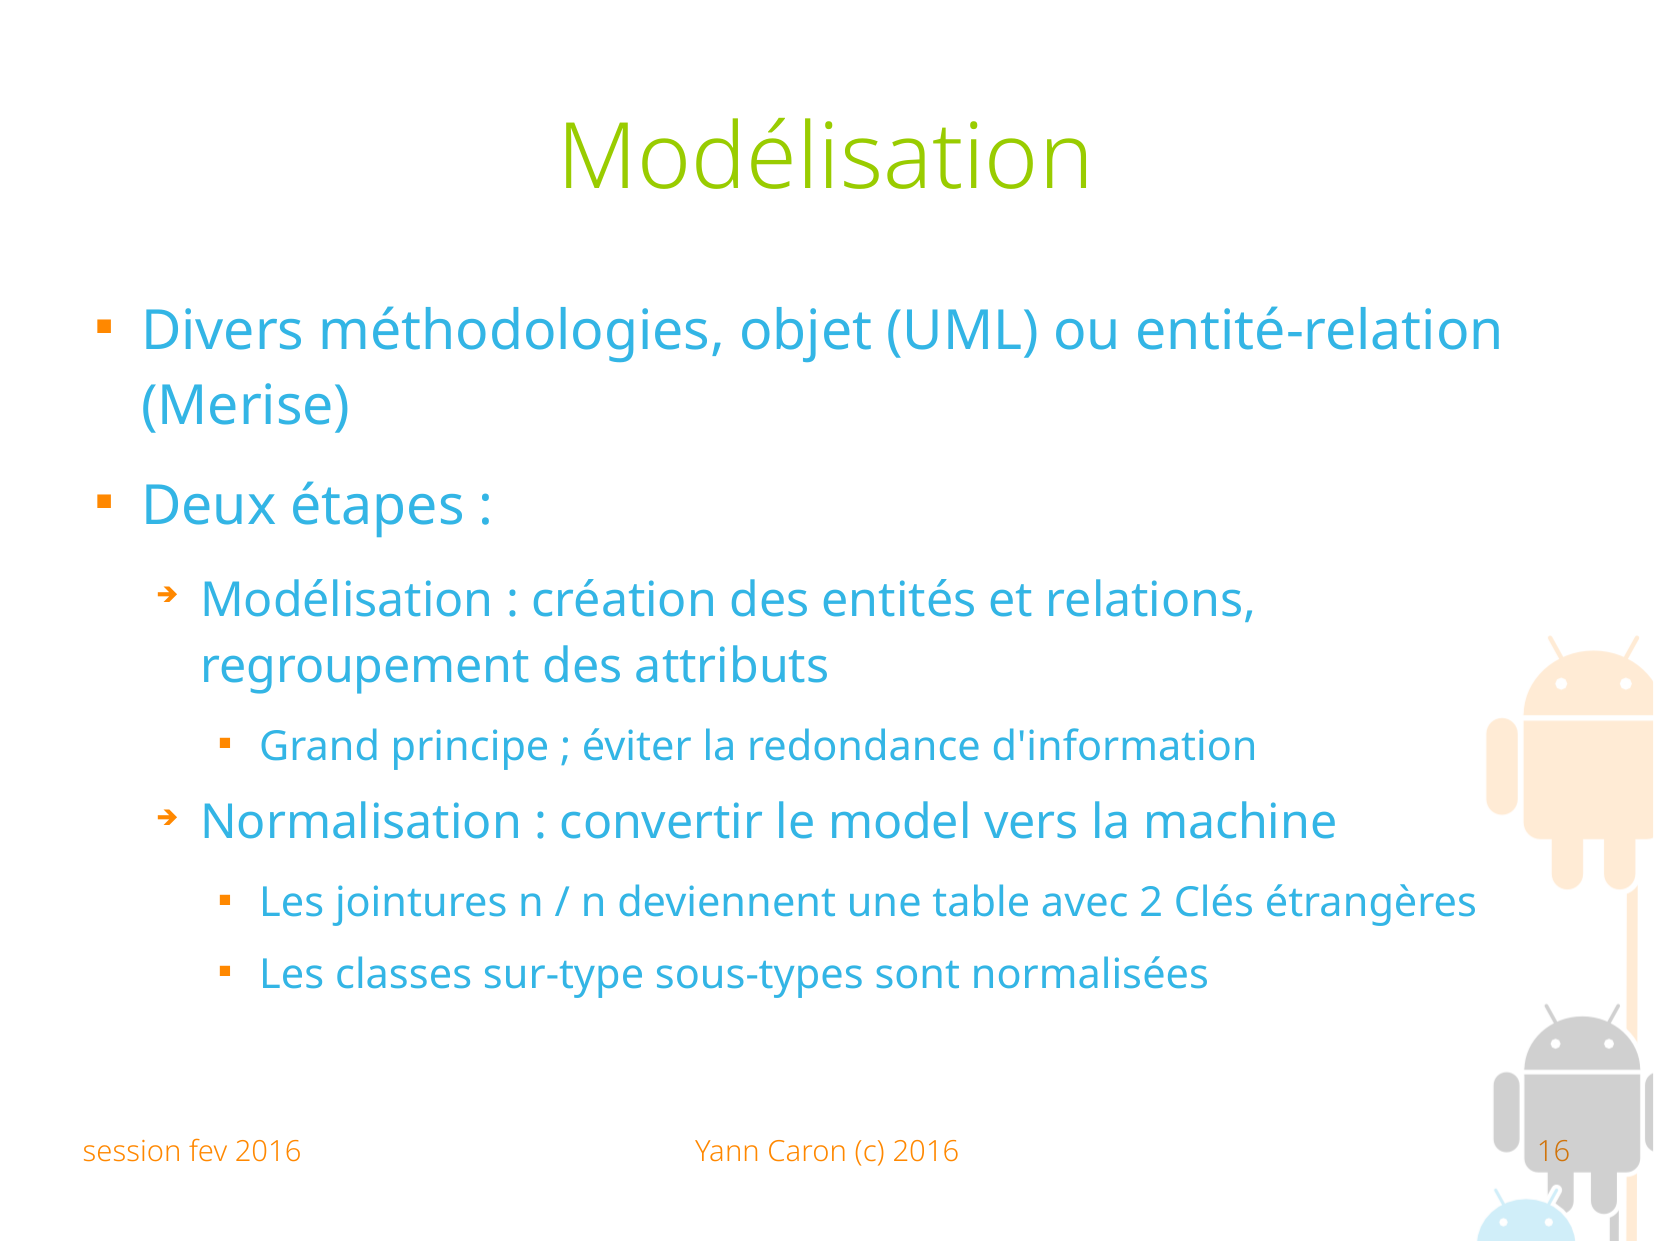

# Modélisation
Divers méthodologies, objet (UML) ou entité-relation (Merise)
Deux étapes :
Modélisation : création des entités et relations, regroupement des attributs
Grand principe ; éviter la redondance d'information
Normalisation : convertir le model vers la machine
Les jointures n / n deviennent une table avec 2 Clés étrangères
Les classes sur-type sous-types sont normalisées
session fev 2016
Yann Caron (c) 2016
16